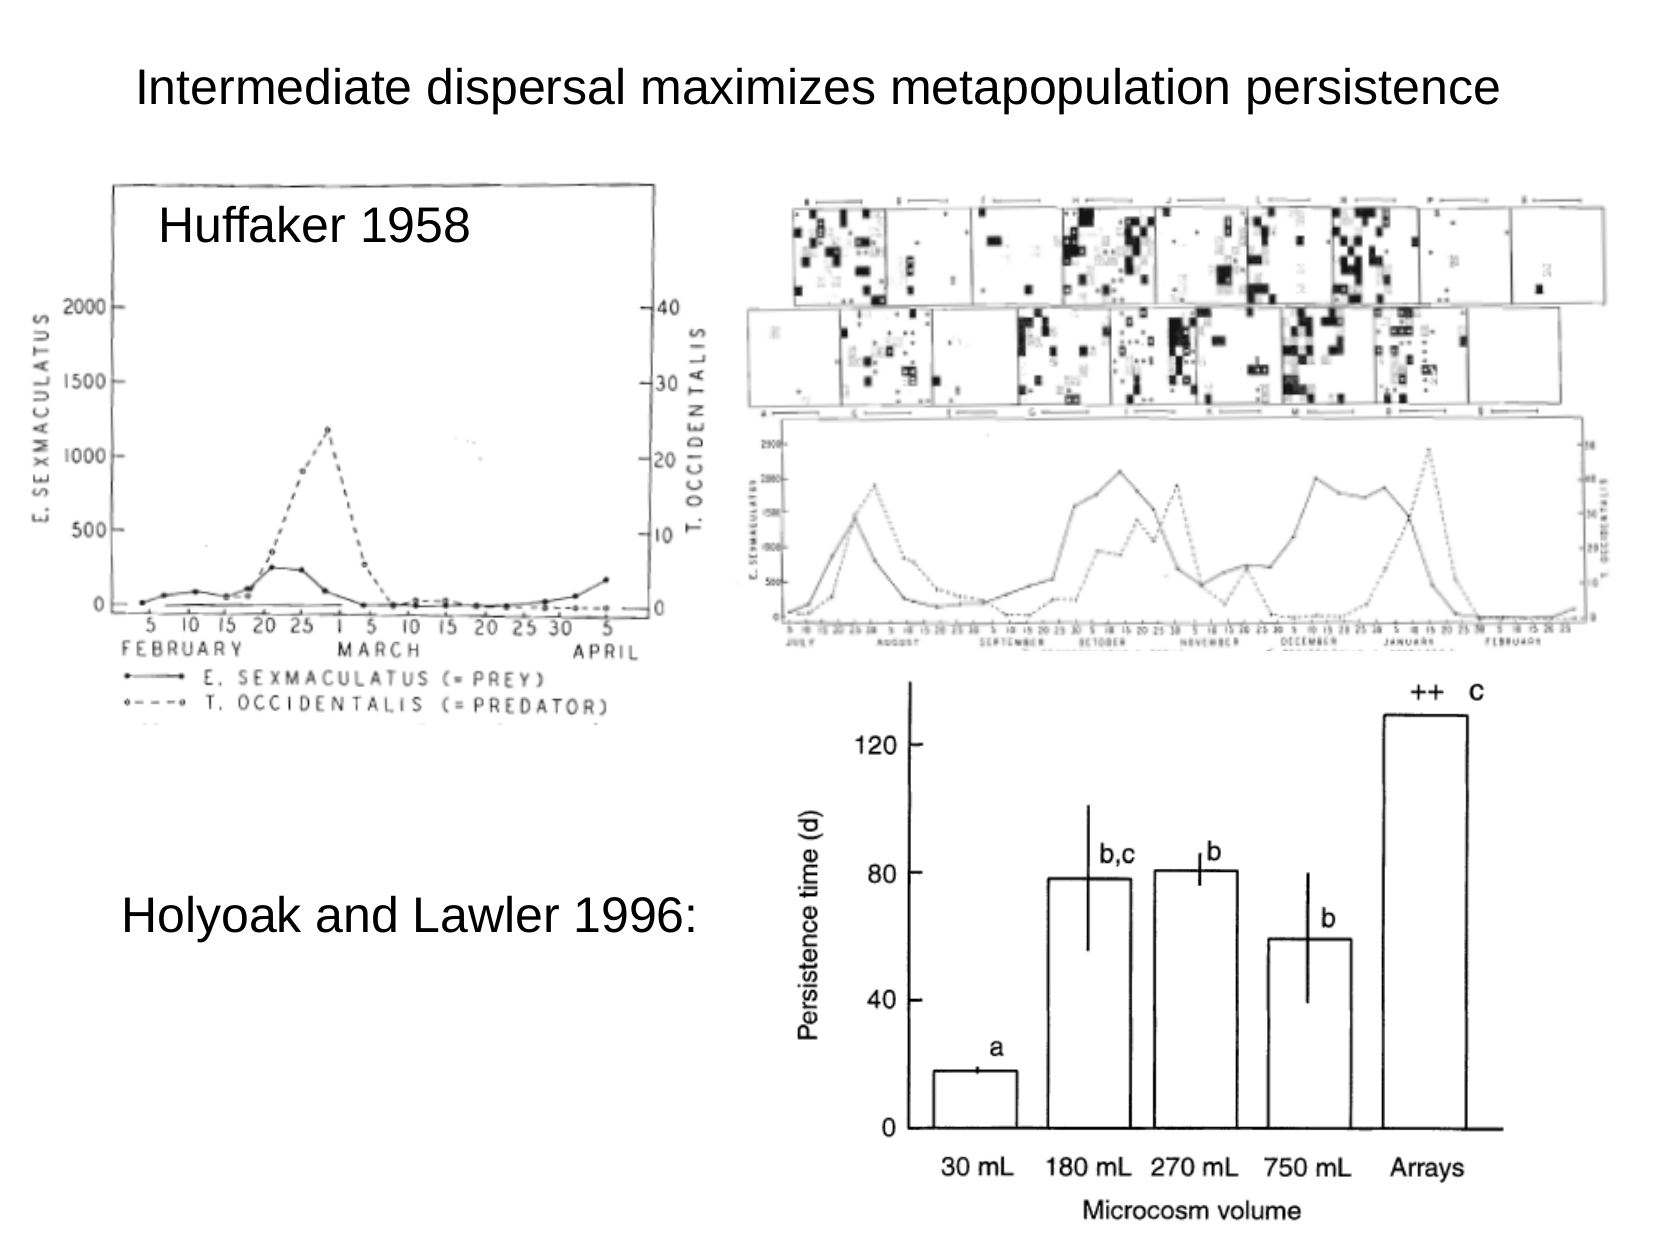

Intermediate dispersal maximizes metapopulation persistence
Huffaker 1958
Holyoak and Lawler 1996: